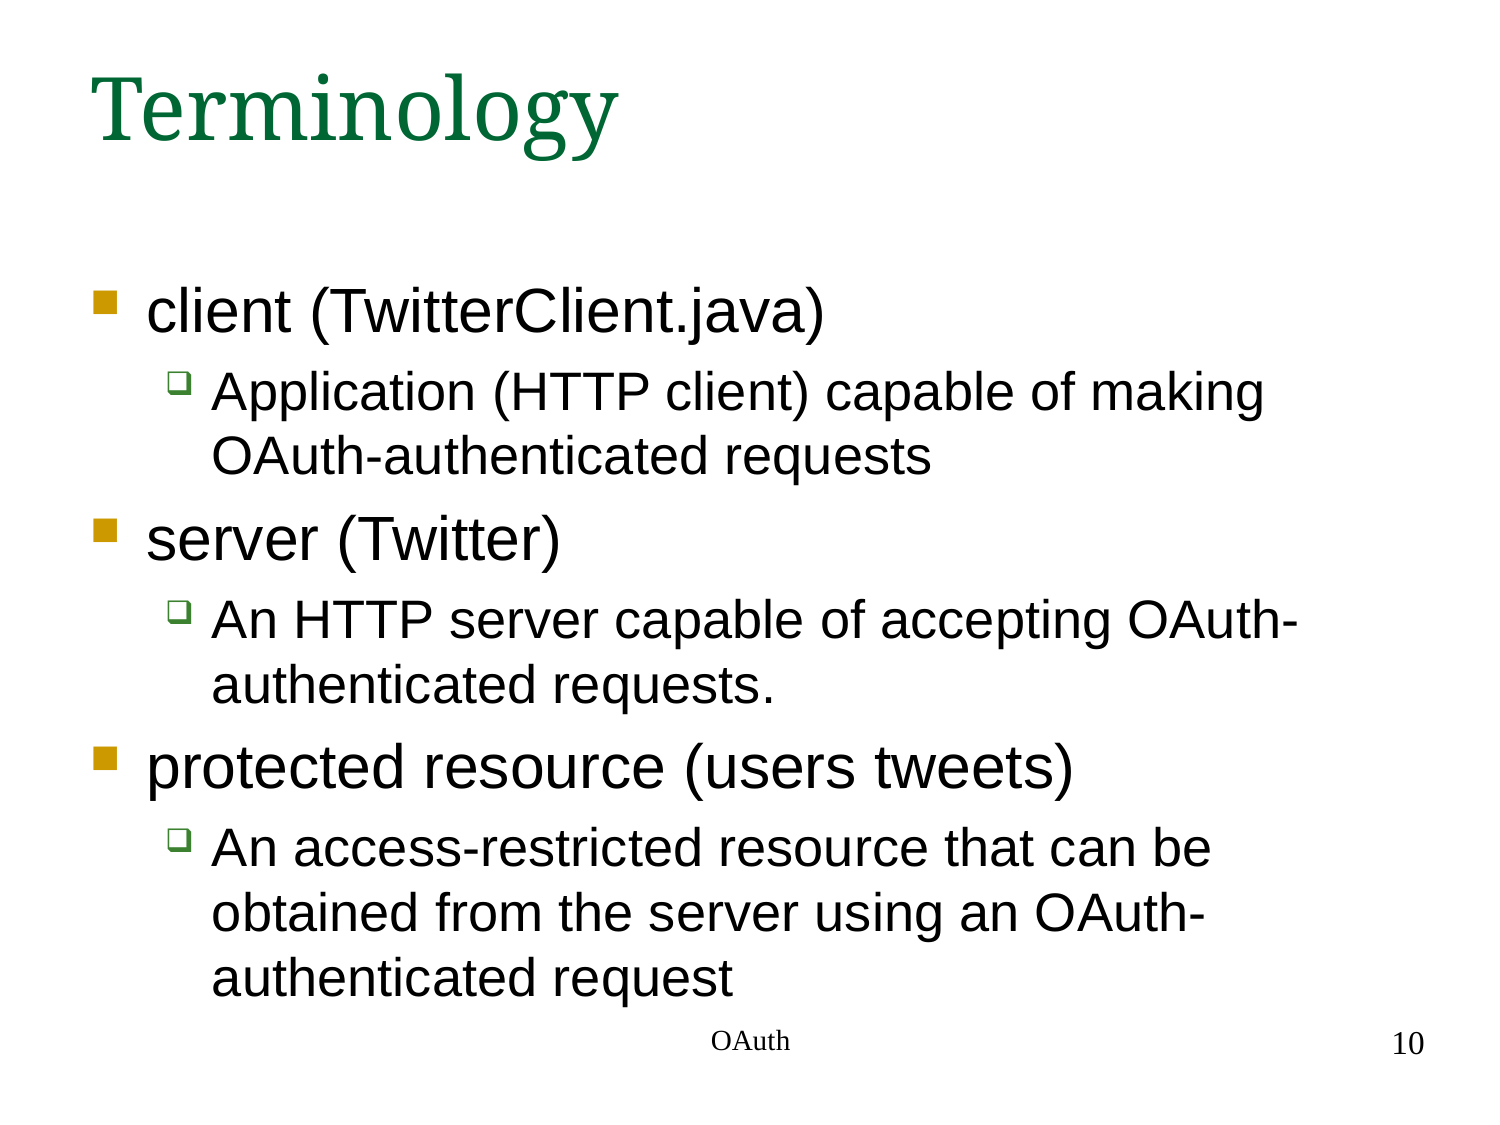

# Terminology
client (TwitterClient.java)
Application (HTTP client) capable of making OAuth-authenticated requests
server (Twitter)
An HTTP server capable of accepting OAuth-authenticated requests.
protected resource (users tweets)
An access-restricted resource that can be obtained from the server using an OAuth-authenticated request
OAuth
10